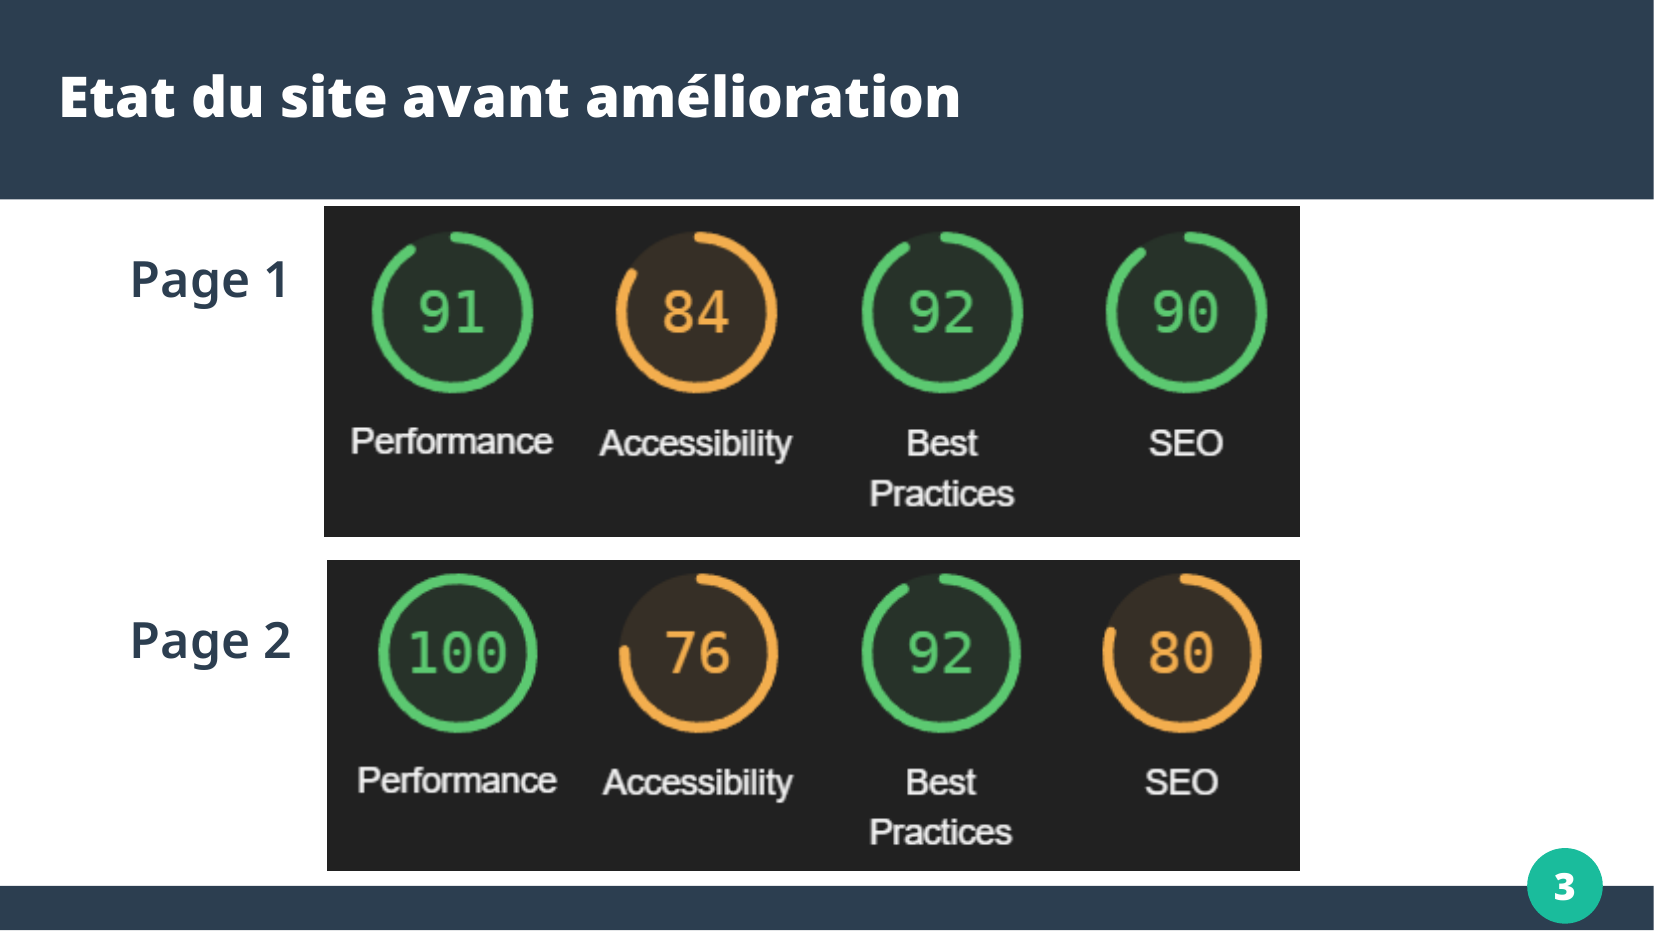

# Etat du site avant amélioration
Page 1
Page 2